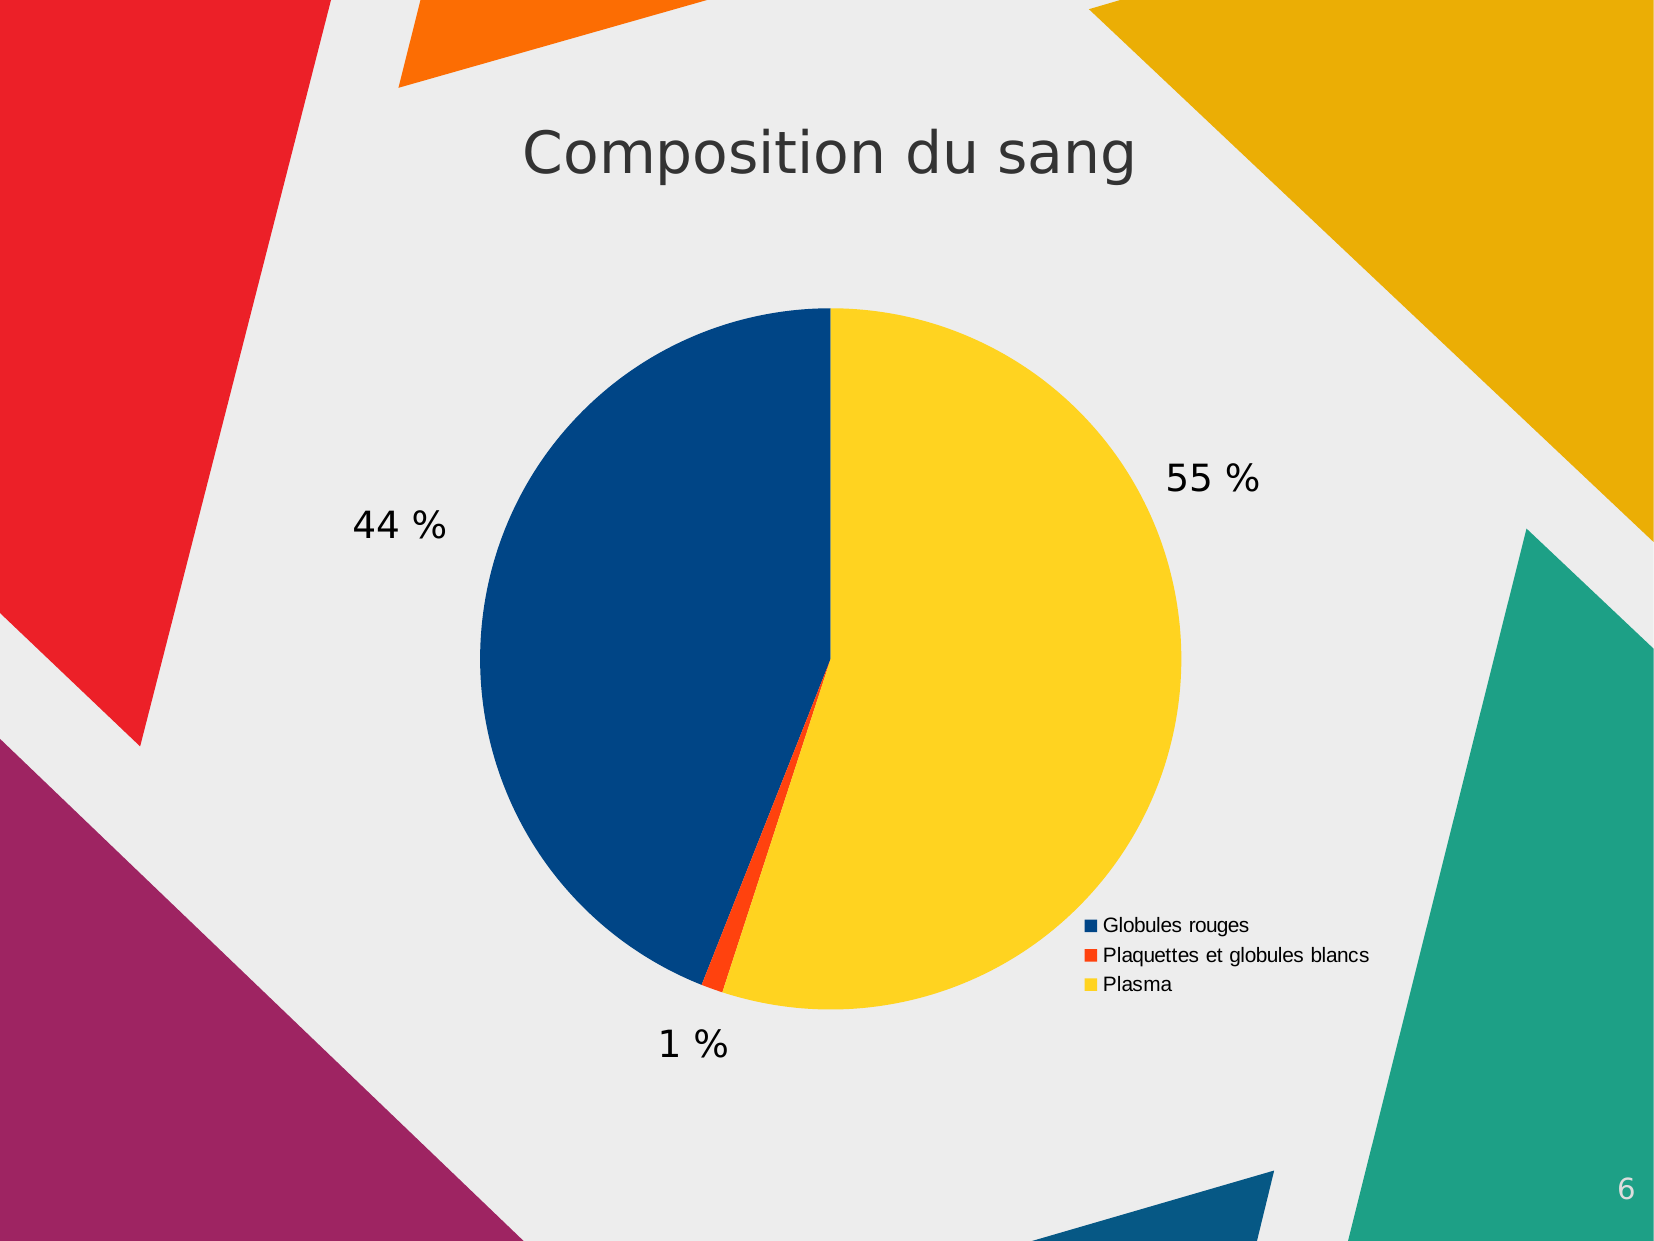

# Composition du sang
### Chart
| Category | 1 colonne |
|---|---|
| Globules rouges | 44.0 |
| Plaquettes et globules blancs | 1.0 |
| Plasma | 55.0 |55 %
44 %
1 %
6